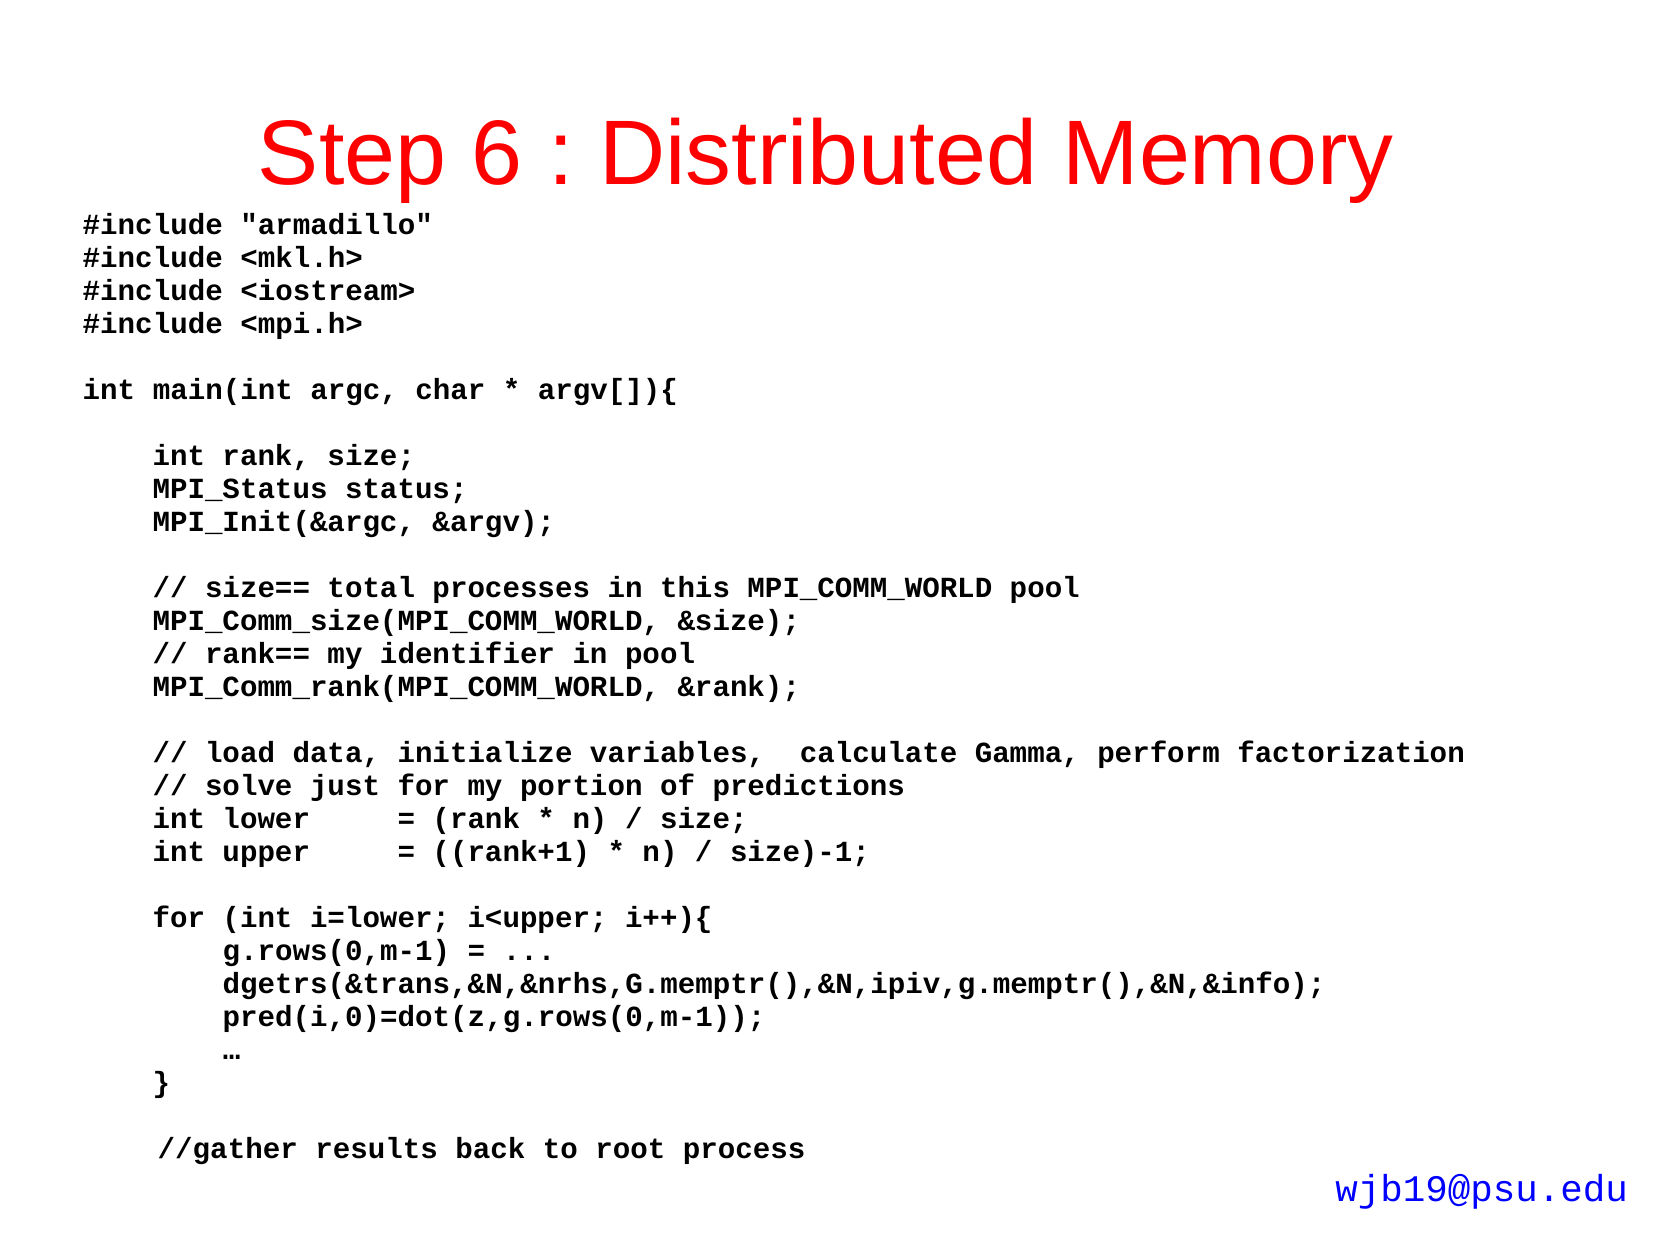

# Step 6 : Distributed Memory
#include "armadillo"
#include <mkl.h>
#include <iostream>
#include <mpi.h>
int main(int argc, char * argv[]){
 int rank, size;
 MPI_Status status;
 MPI_Init(&argc, &argv);
 // size== total processes in this MPI_COMM_WORLD pool
 MPI_Comm_size(MPI_COMM_WORLD, &size);
 // rank== my identifier in pool
 MPI_Comm_rank(MPI_COMM_WORLD, &rank);
 // load data, initialize variables, calculate Gamma, perform factorization
 // solve just for my portion of predictions
 int lower = (rank * n) / size;
 int upper = ((rank+1) * n) / size)-1;
 for (int i=lower; i<upper; i++){
 g.rows(0,m-1) = ...
 dgetrs(&trans,&N,&nrhs,G.memptr(),&N,ipiv,g.memptr(),&N,&info);
 pred(i,0)=dot(z,g.rows(0,m-1));
 …
 }
 	//gather results back to root process
wjb19@psu.edu